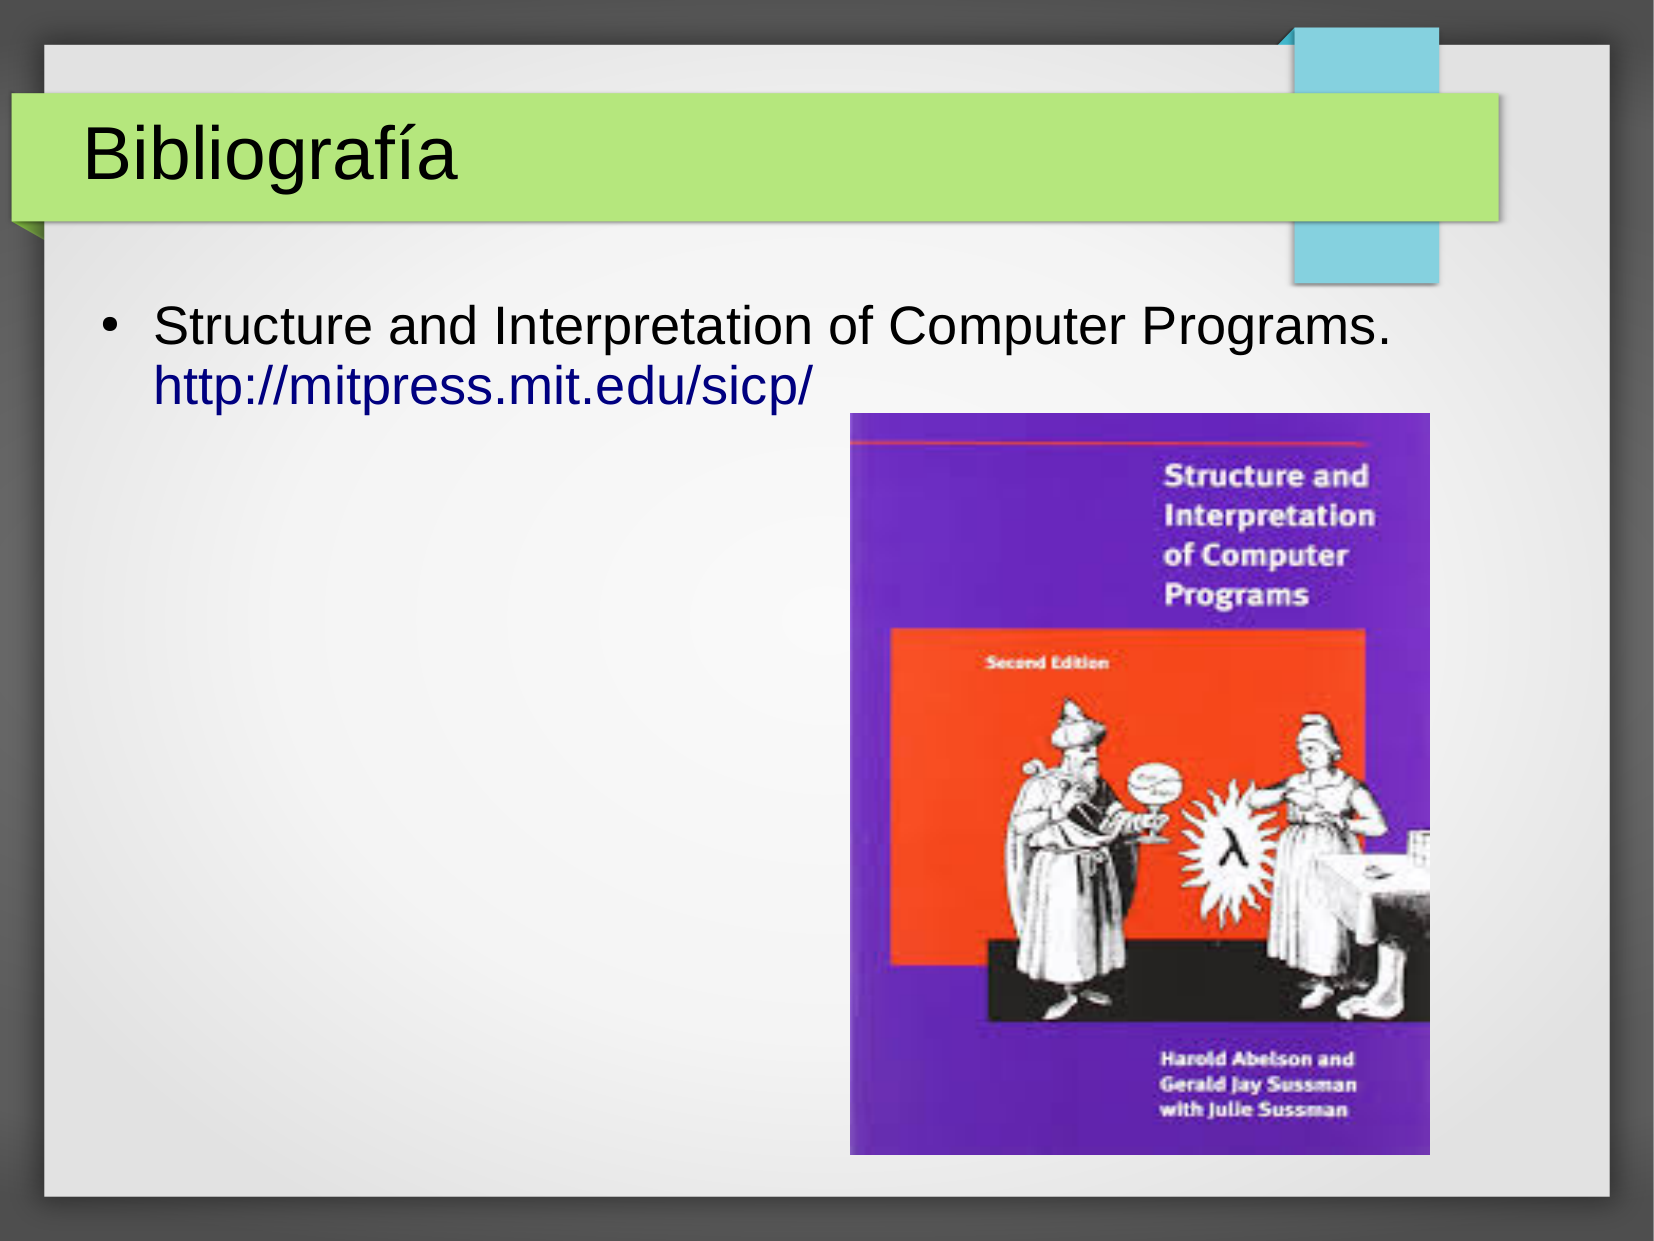

# Bibliografía
Structure and Interpretation of Computer Programs. http://mitpress.mit.edu/sicp/